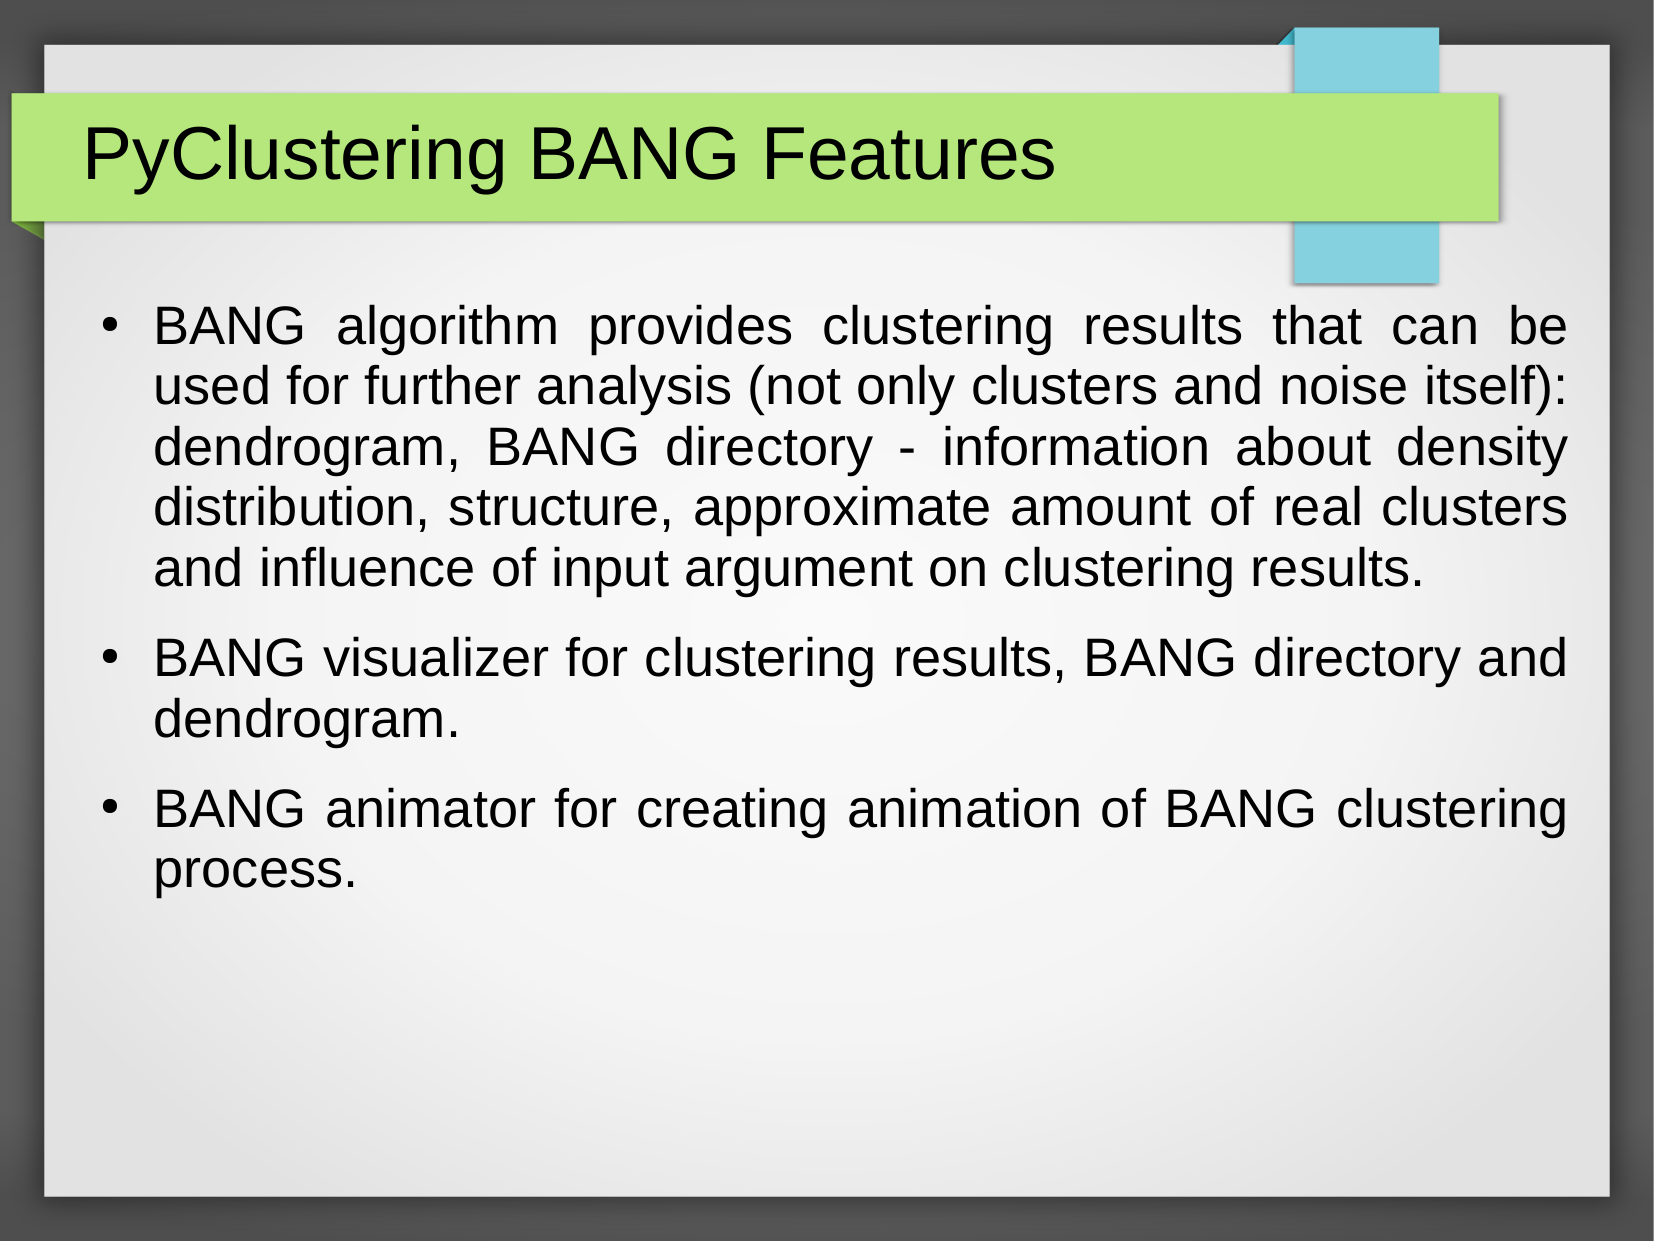

# PyClustering BANG Features
BANG algorithm provides clustering results that can be used for further analysis (not only clusters and noise itself): dendrogram, BANG directory - information about density distribution, structure, approximate amount of real clusters and influence of input argument on clustering results.
BANG visualizer for clustering results, BANG directory and dendrogram.
BANG animator for creating animation of BANG clustering process.